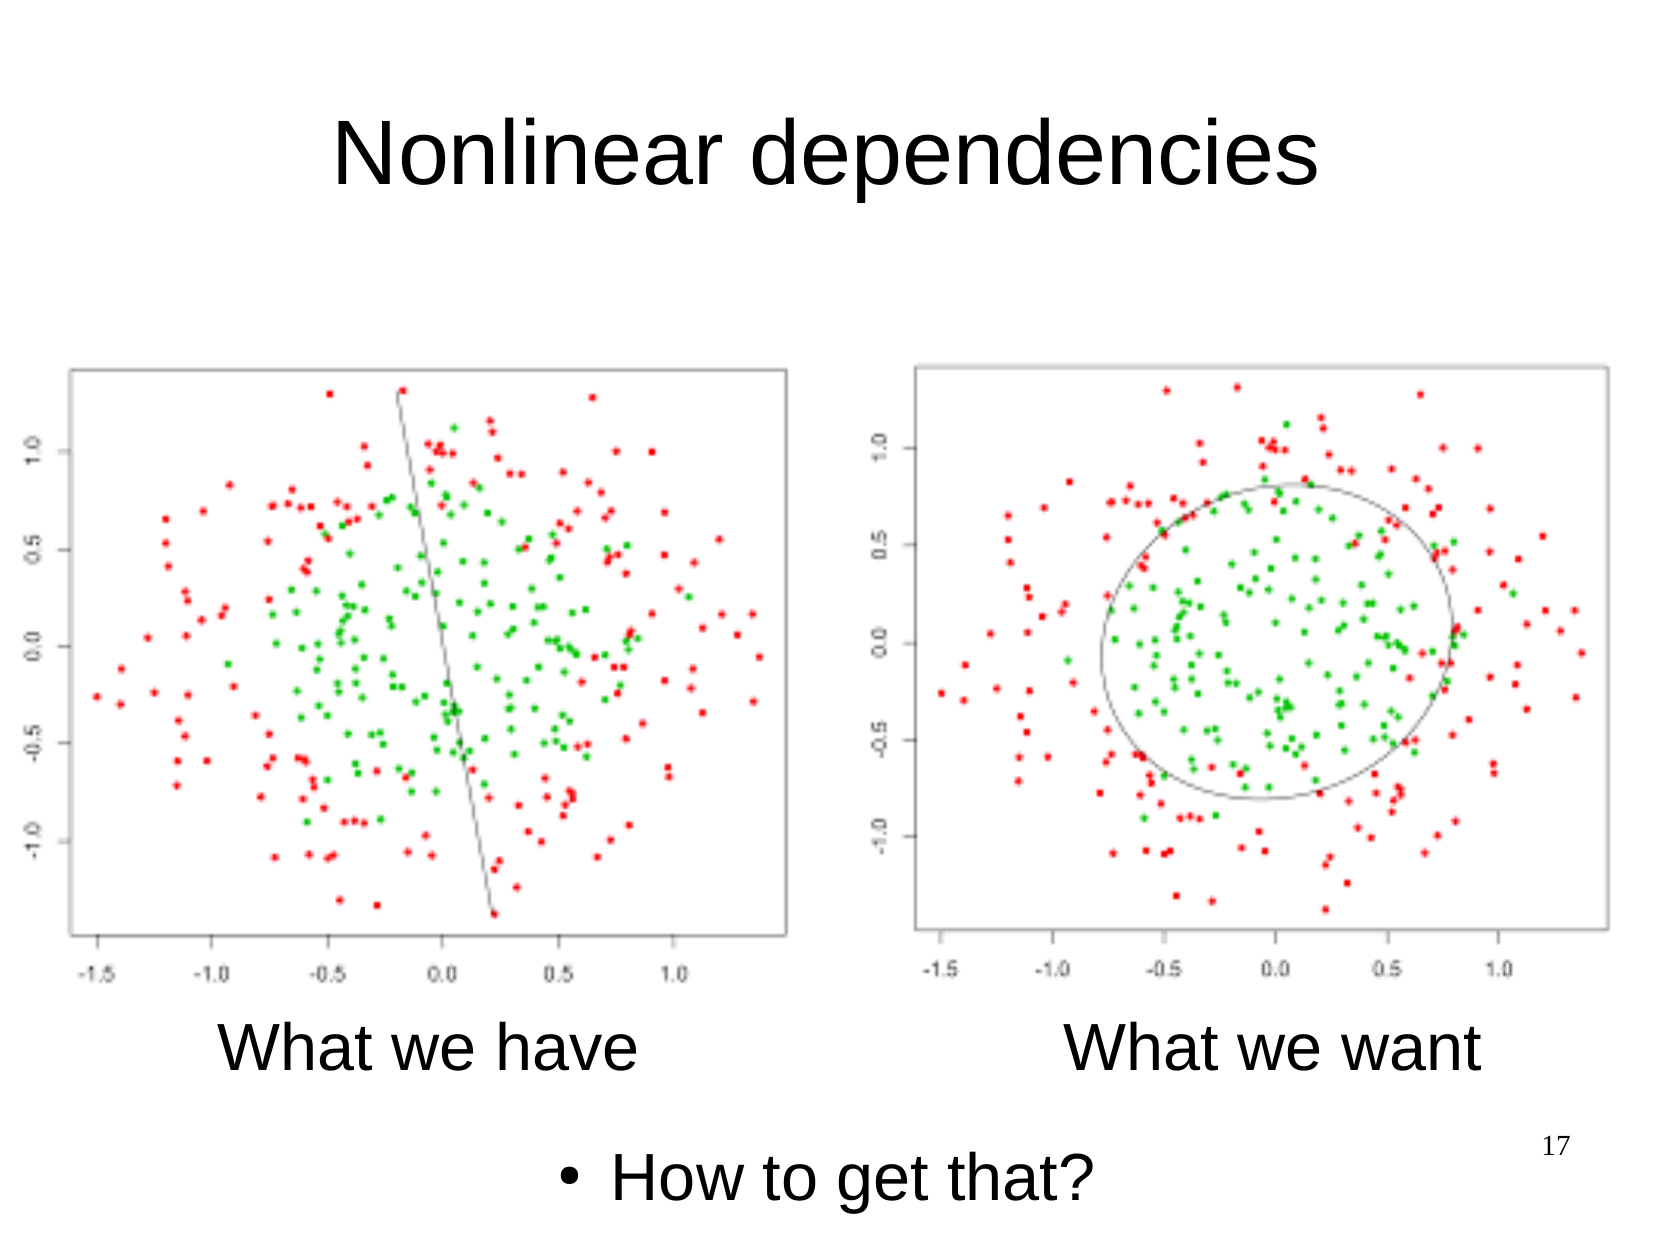

# Nonlinear dependencies
What we have What we want
17
How to get that?